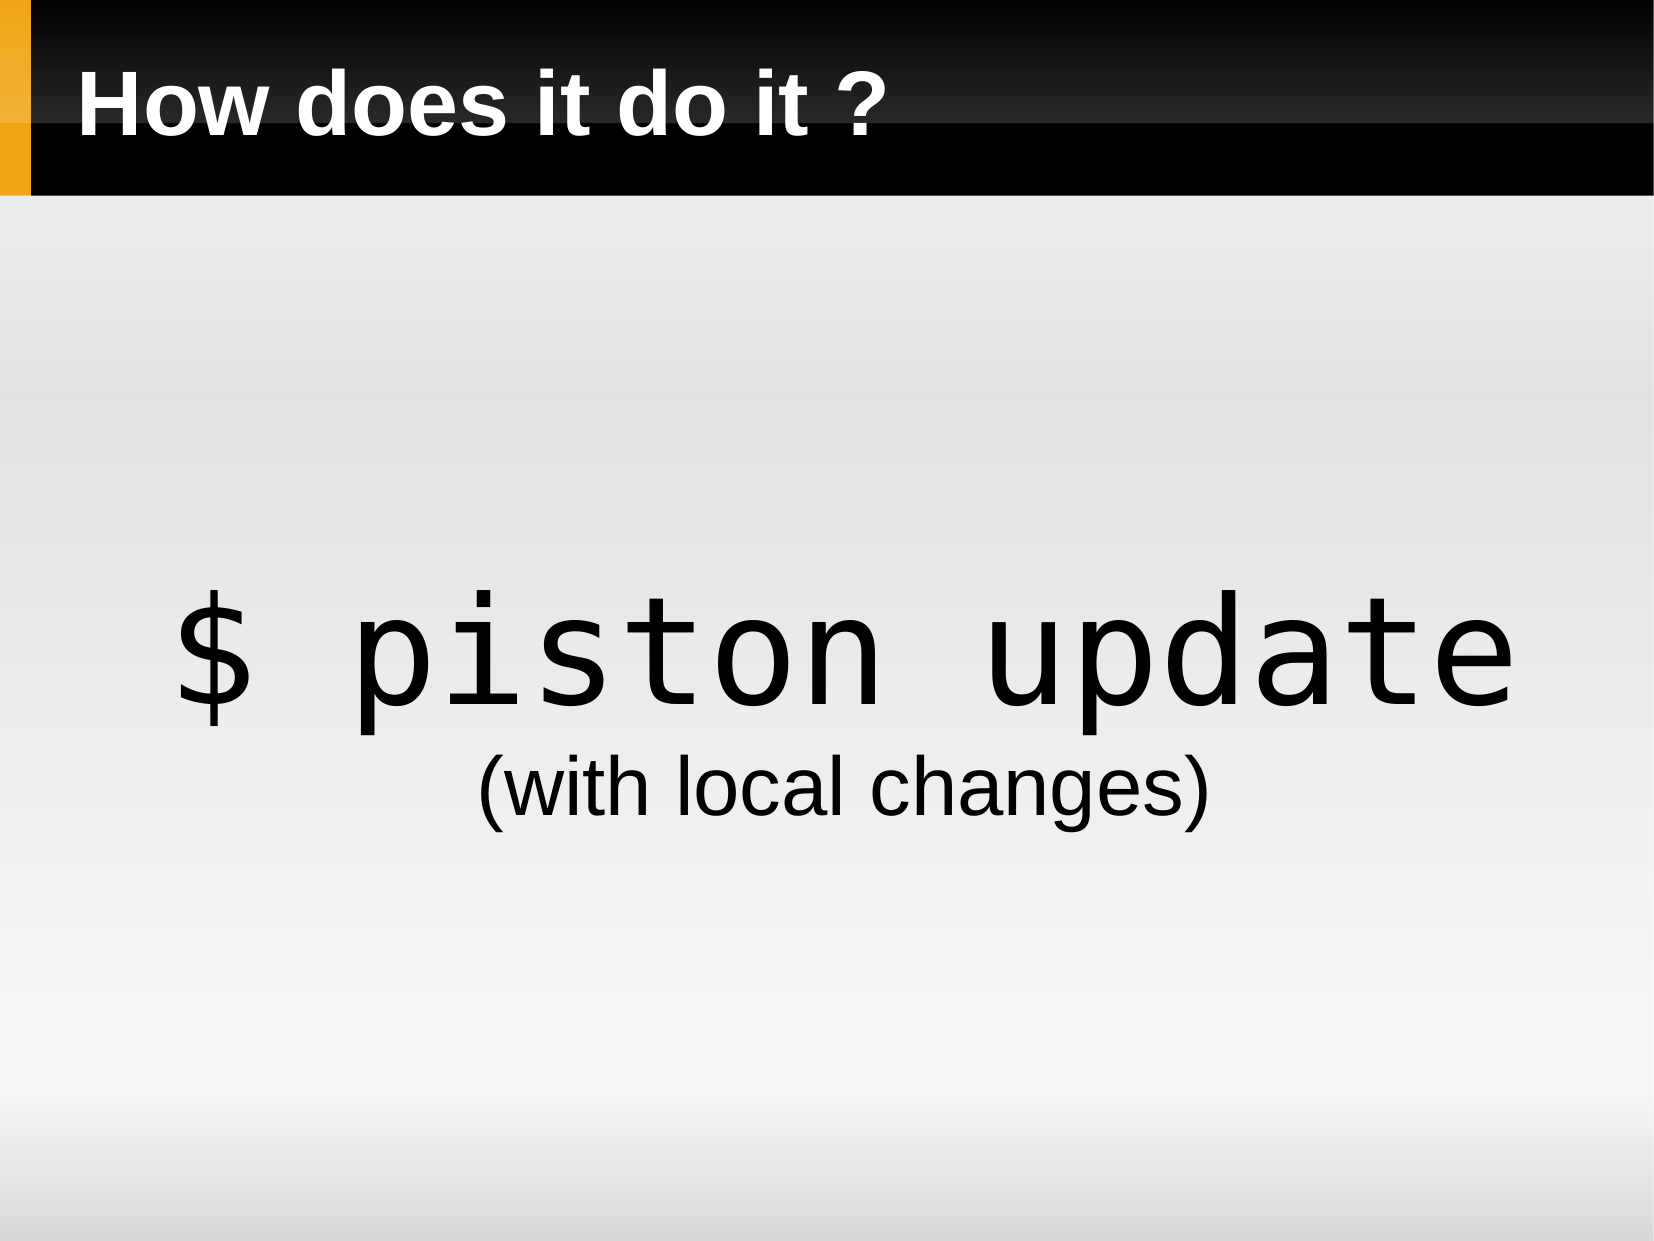

# How does it do it ?
$ piston update
(with local changes)